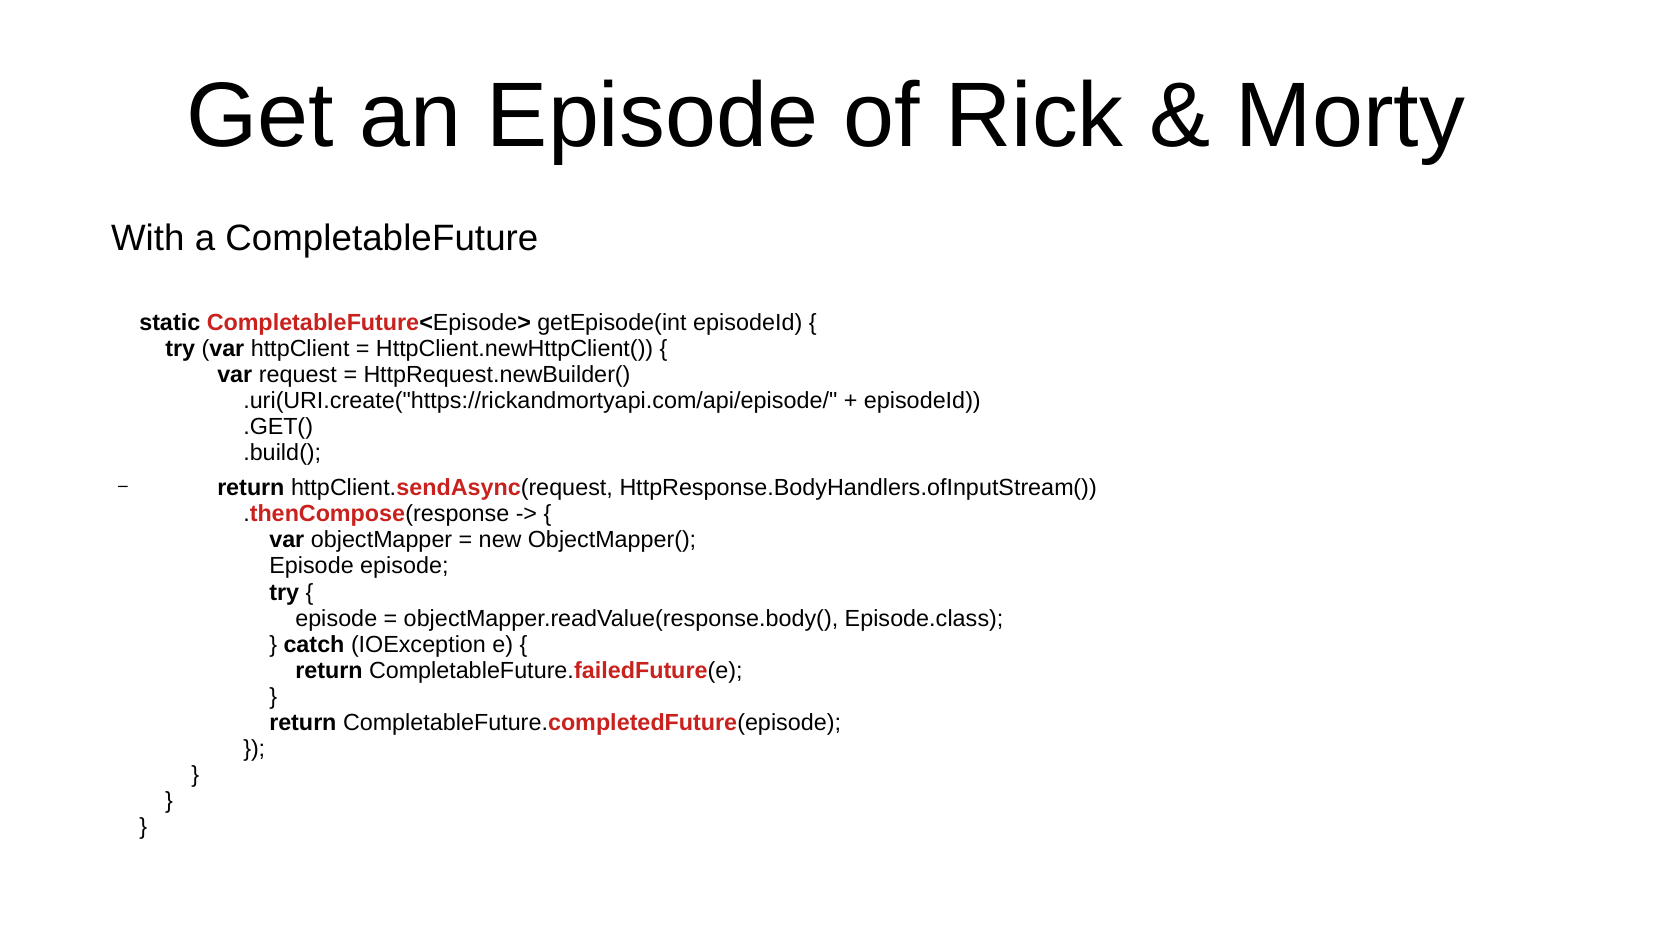

# Get an Episode of Rick & Morty
With a CompletableFuture
static CompletableFuture<Episode> getEpisode(int episodeId) {
 try (var httpClient = HttpClient.newHttpClient()) {
 var request = HttpRequest.newBuilder()
 .uri(URI.create("https://rickandmortyapi.com/api/episode/" + episodeId))
 .GET()
 .build();
 return httpClient.sendAsync(request, HttpResponse.BodyHandlers.ofInputStream())
 .thenCompose(response -> {
 var objectMapper = new ObjectMapper();
 Episode episode;
 try {
 episode = objectMapper.readValue(response.body(), Episode.class);
 } catch (IOException e) {
 return CompletableFuture.failedFuture(e);
 }
 return CompletableFuture.completedFuture(episode);
 });
 }
 }
}